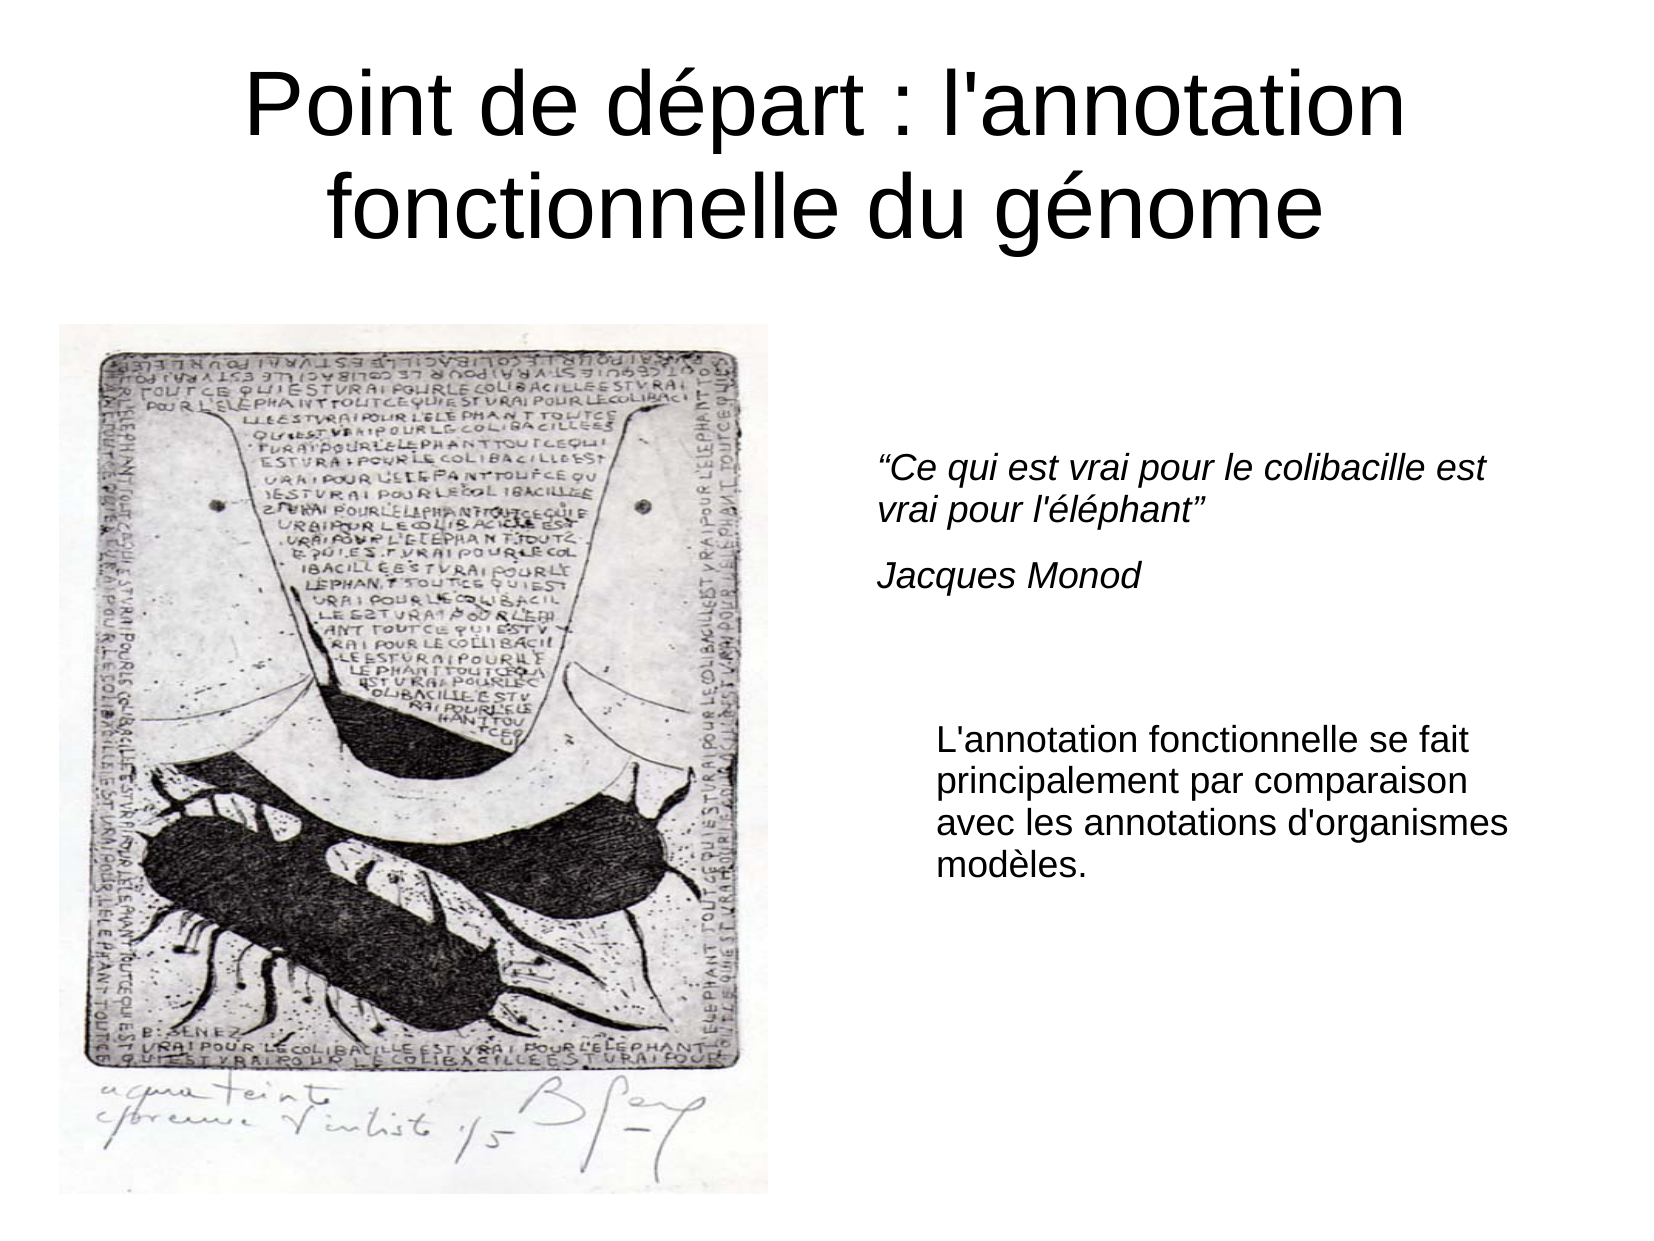

# Point de départ : l'annotation fonctionnelle du génome
“Ce qui est vrai pour le colibacille est vrai pour l'éléphant”
Jacques Monod
L'annotation fonctionnelle se fait principalement par comparaison avec les annotations d'organismes modèles.